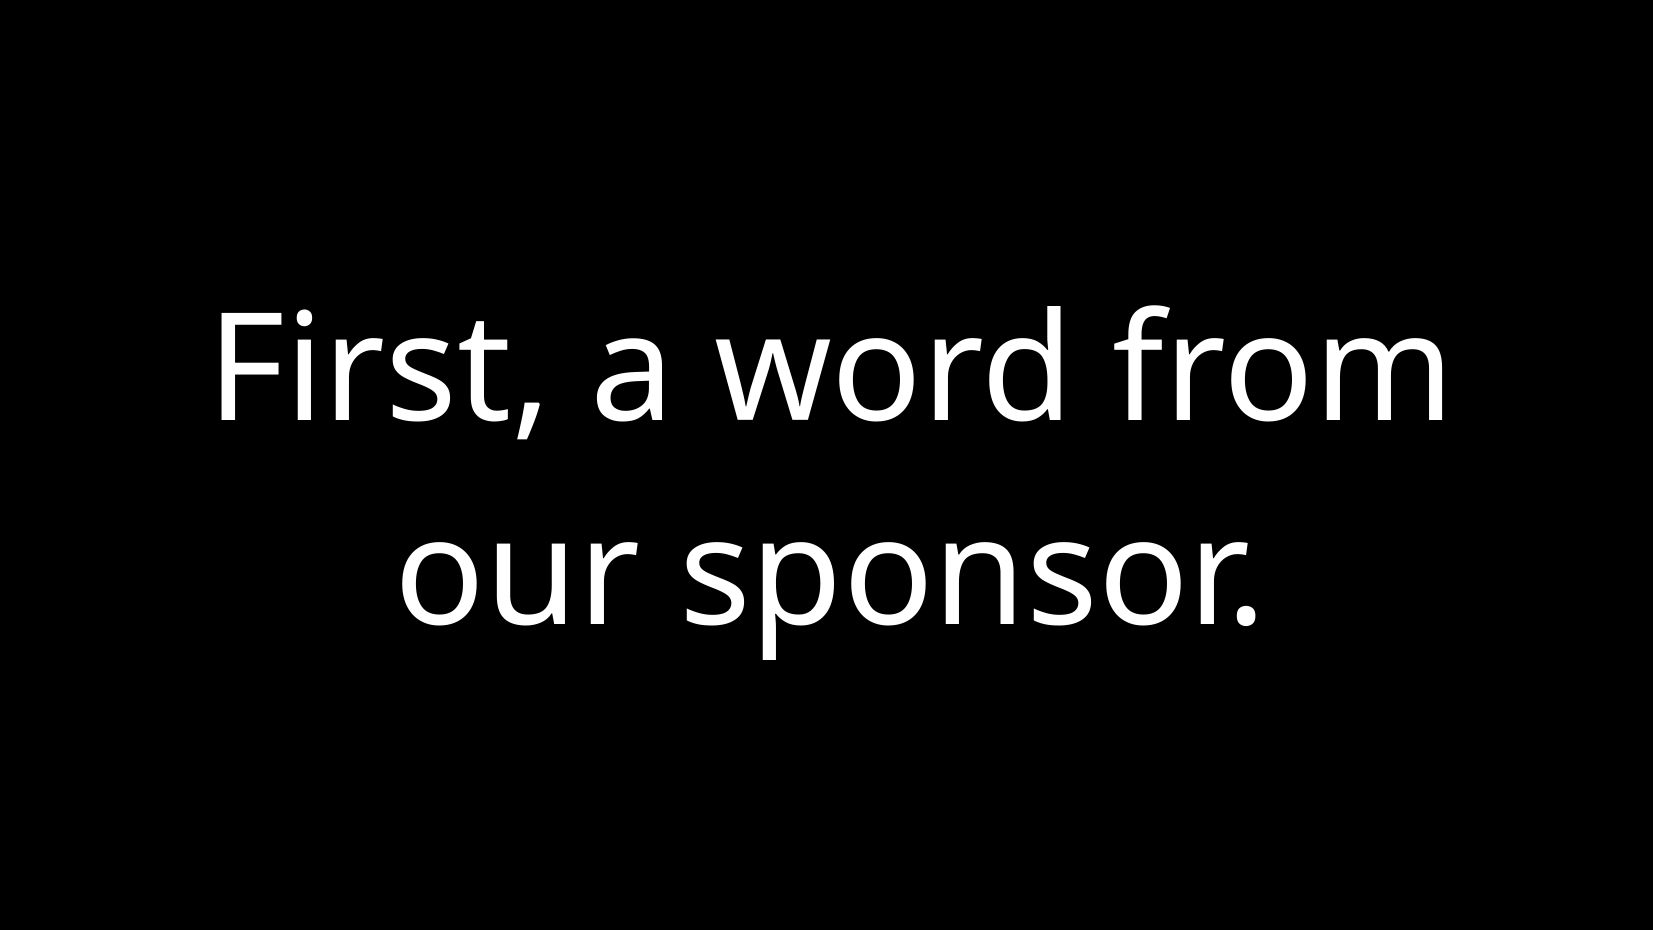

# First, a word from our sponsor.